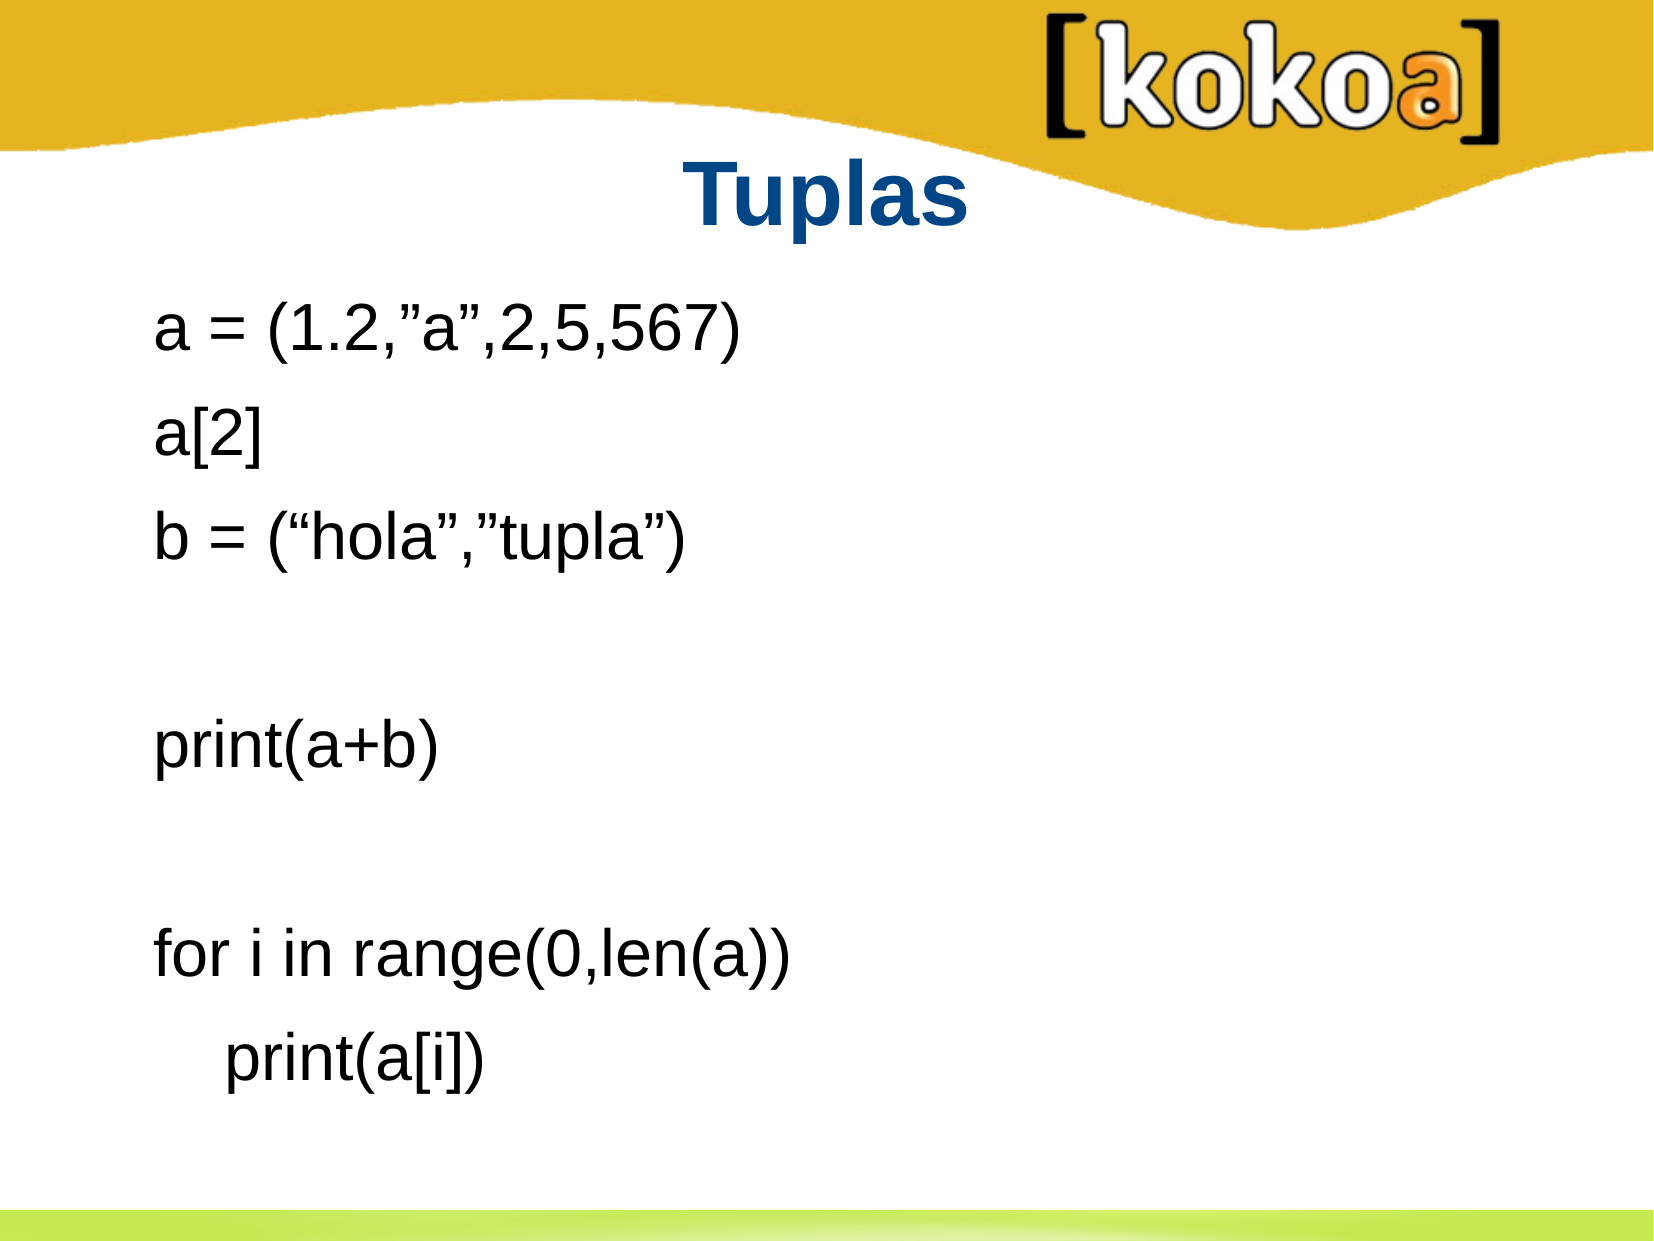

# Tuplas
a = (1.2,”a”,2,5,567)
a[2]
b = (“hola”,”tupla”)
print(a+b)
for i in range(0,len(a))
print(a[i])